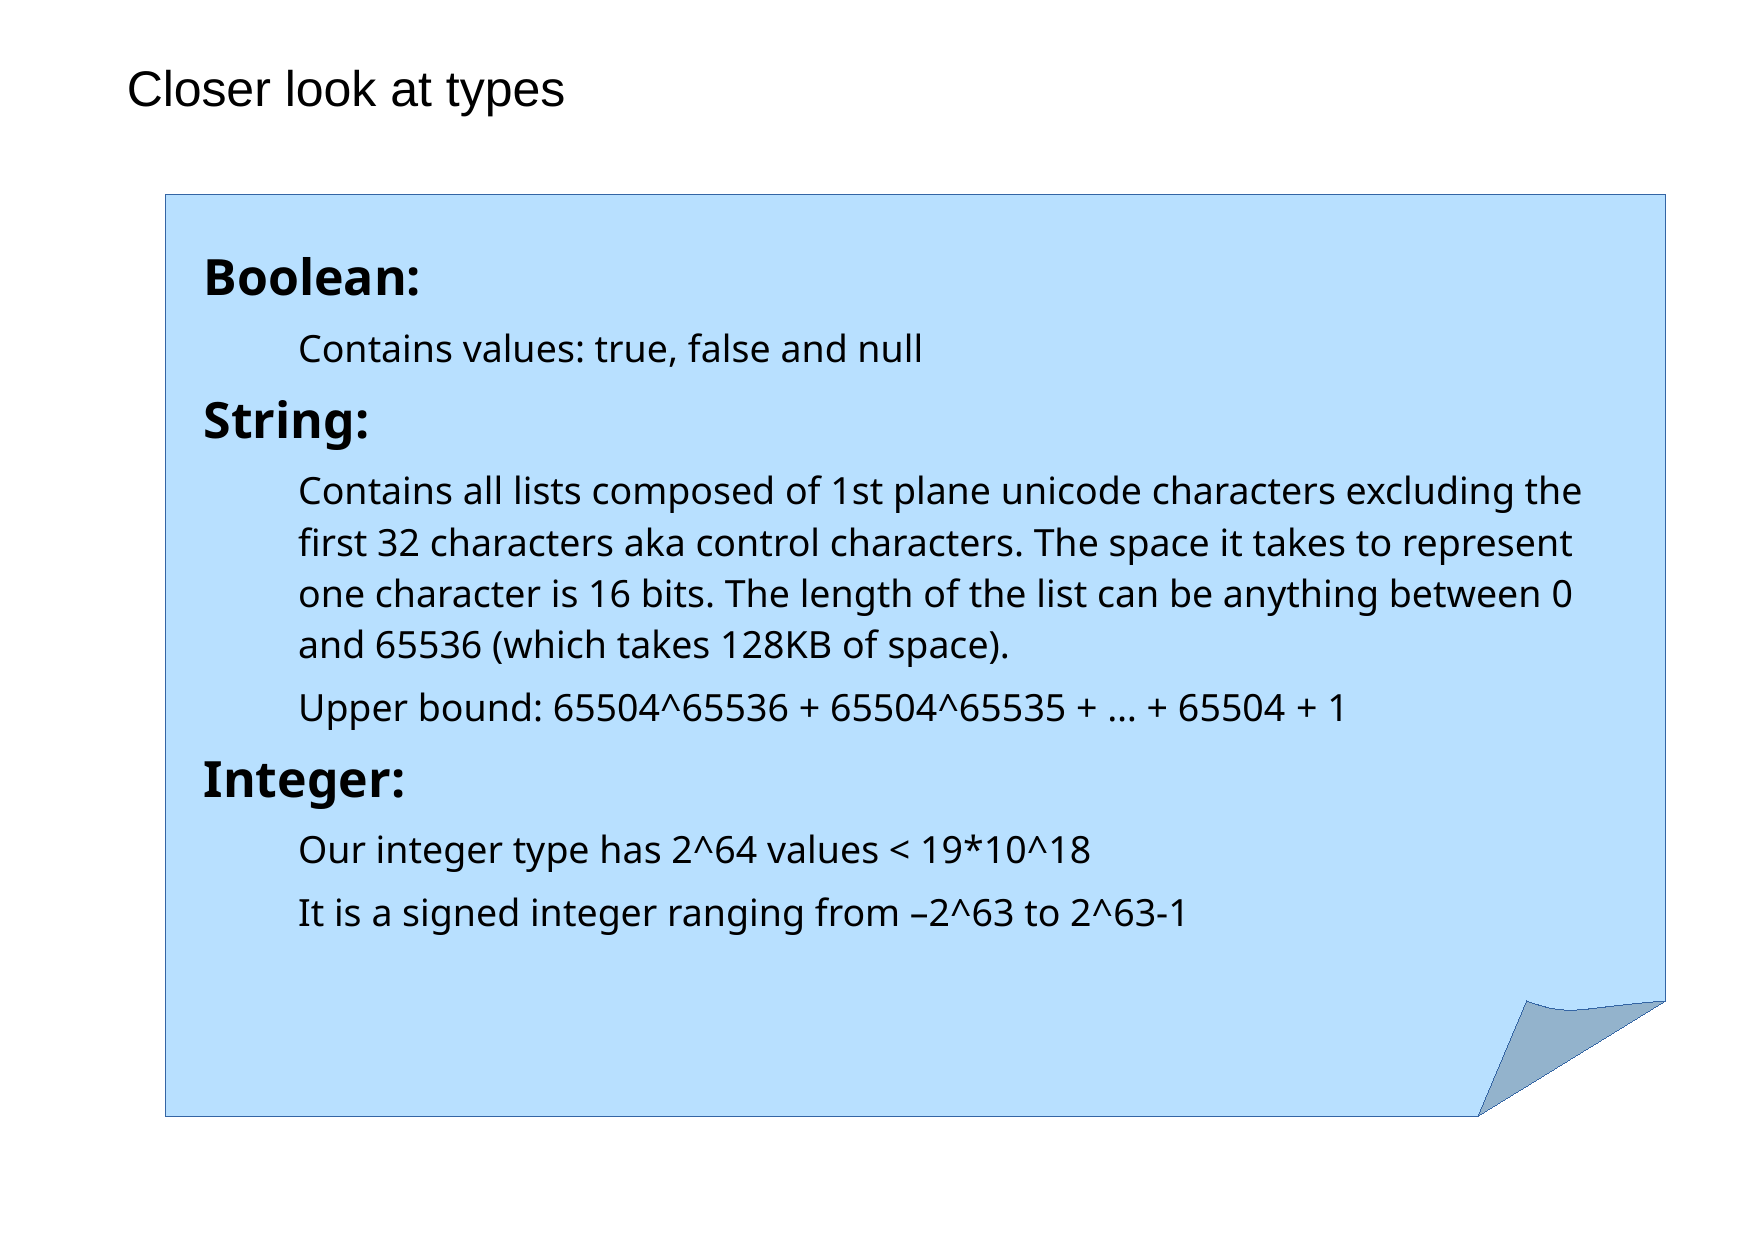

Closer look at types
Boolean:
Contains values: true, false and null
String:
Contains all lists composed of 1st plane unicode characters excluding the first 32 characters aka control characters. The space it takes to represent one character is 16 bits. The length of the list can be anything between 0 and 65536 (which takes 128KB of space).
Upper bound: 65504^65536 + 65504^65535 + … + 65504 + 1
Integer:
Our integer type has 2^64 values < 19*10^18
It is a signed integer ranging from –2^63 to 2^63-1